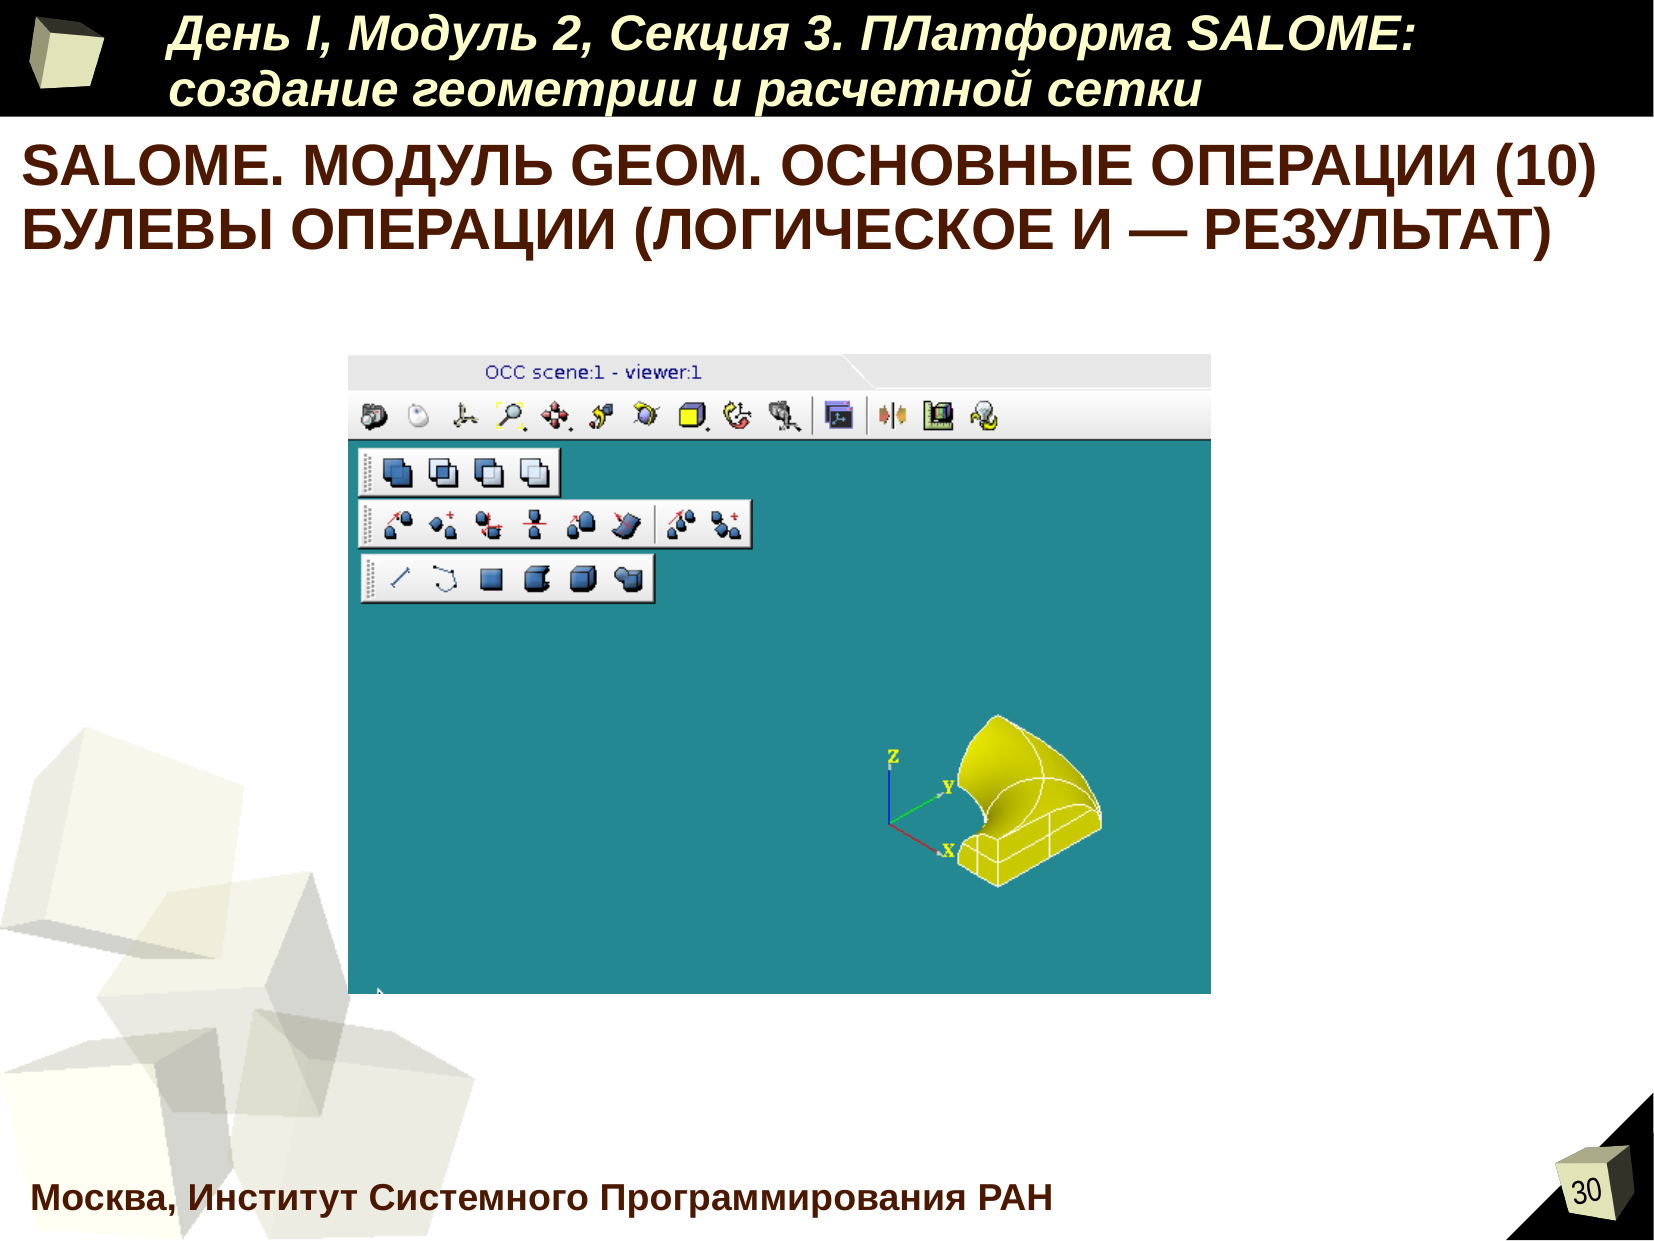

SALOME. МОДУЛЬ GEOM. ОСНОВНЫЕ ОПЕРАЦИИ (10)
БУЛЕВЫ ОПЕРАЦИИ (ЛОГИЧЕСКОЕ И — РЕЗУЛЬТАТ)